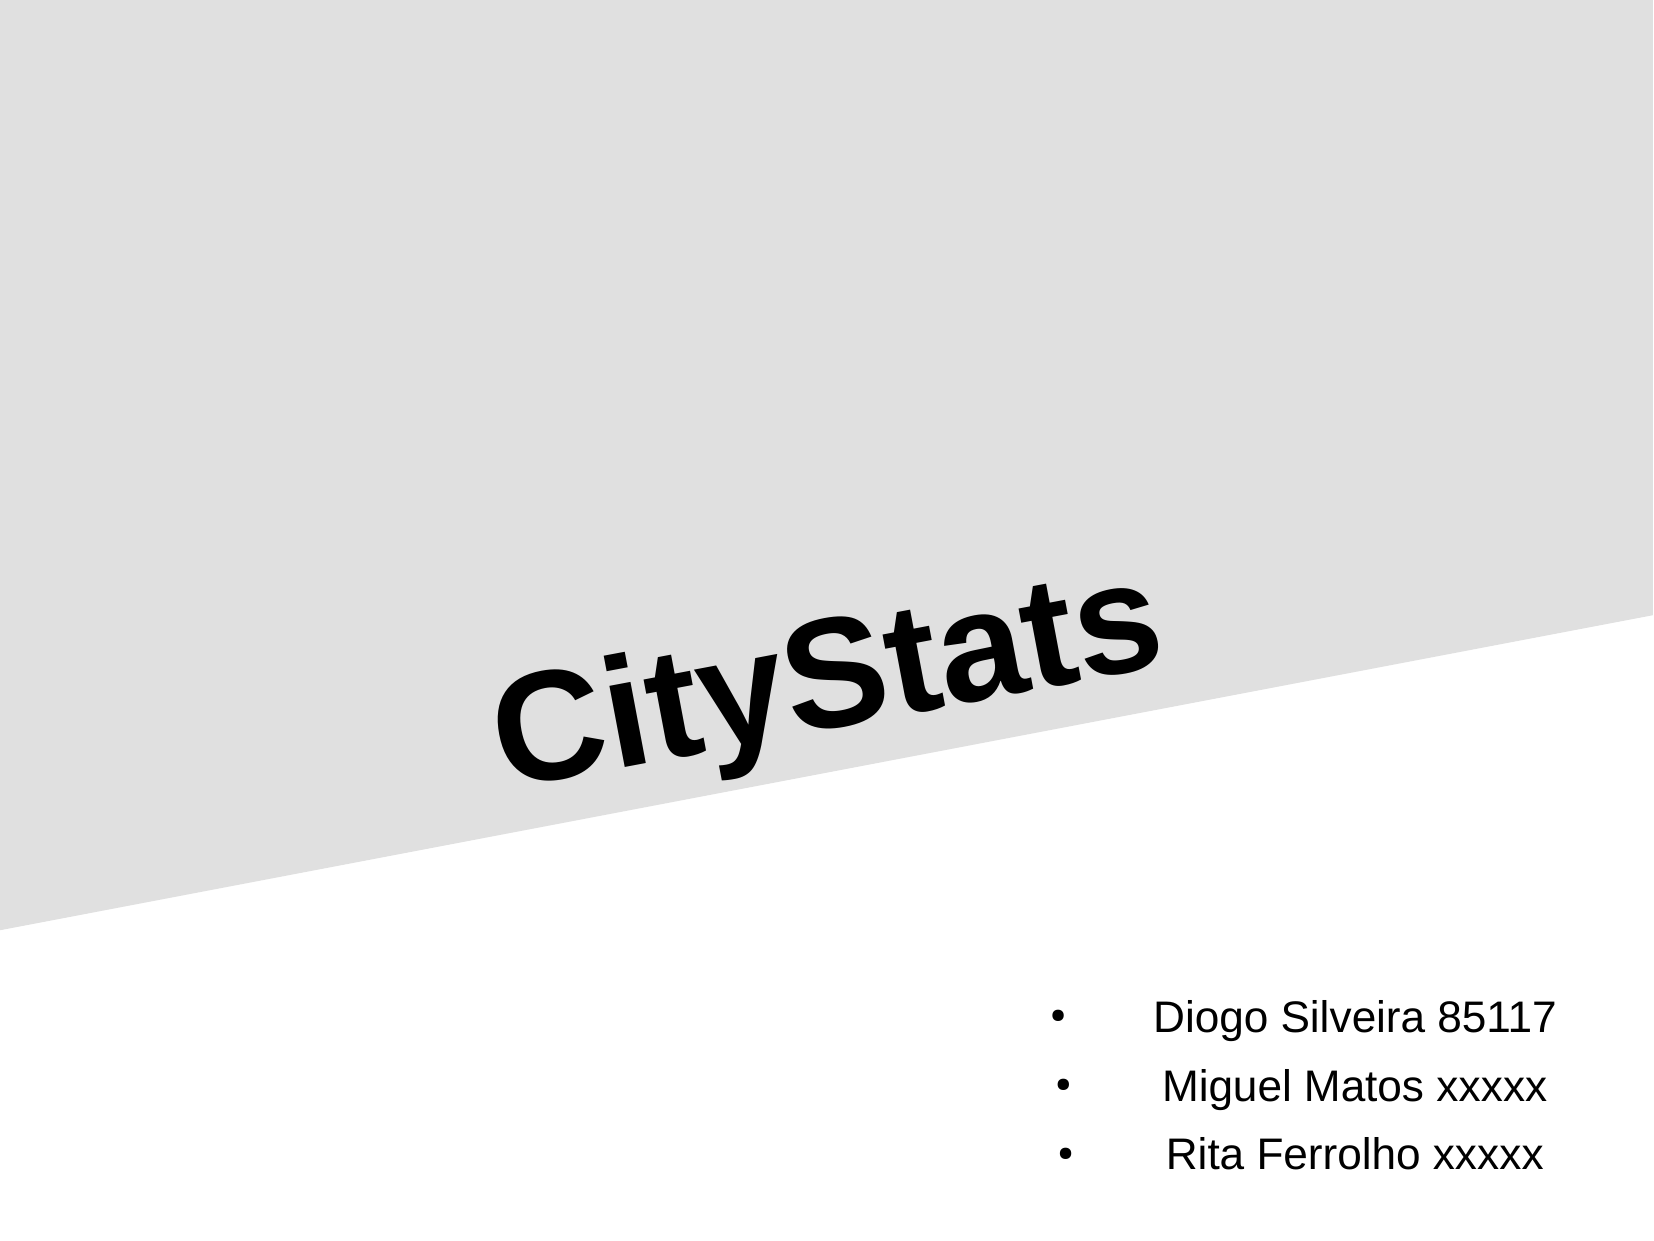

# CityStats
Diogo Silveira 85117
Miguel Matos xxxxx
Rita Ferrolho xxxxx